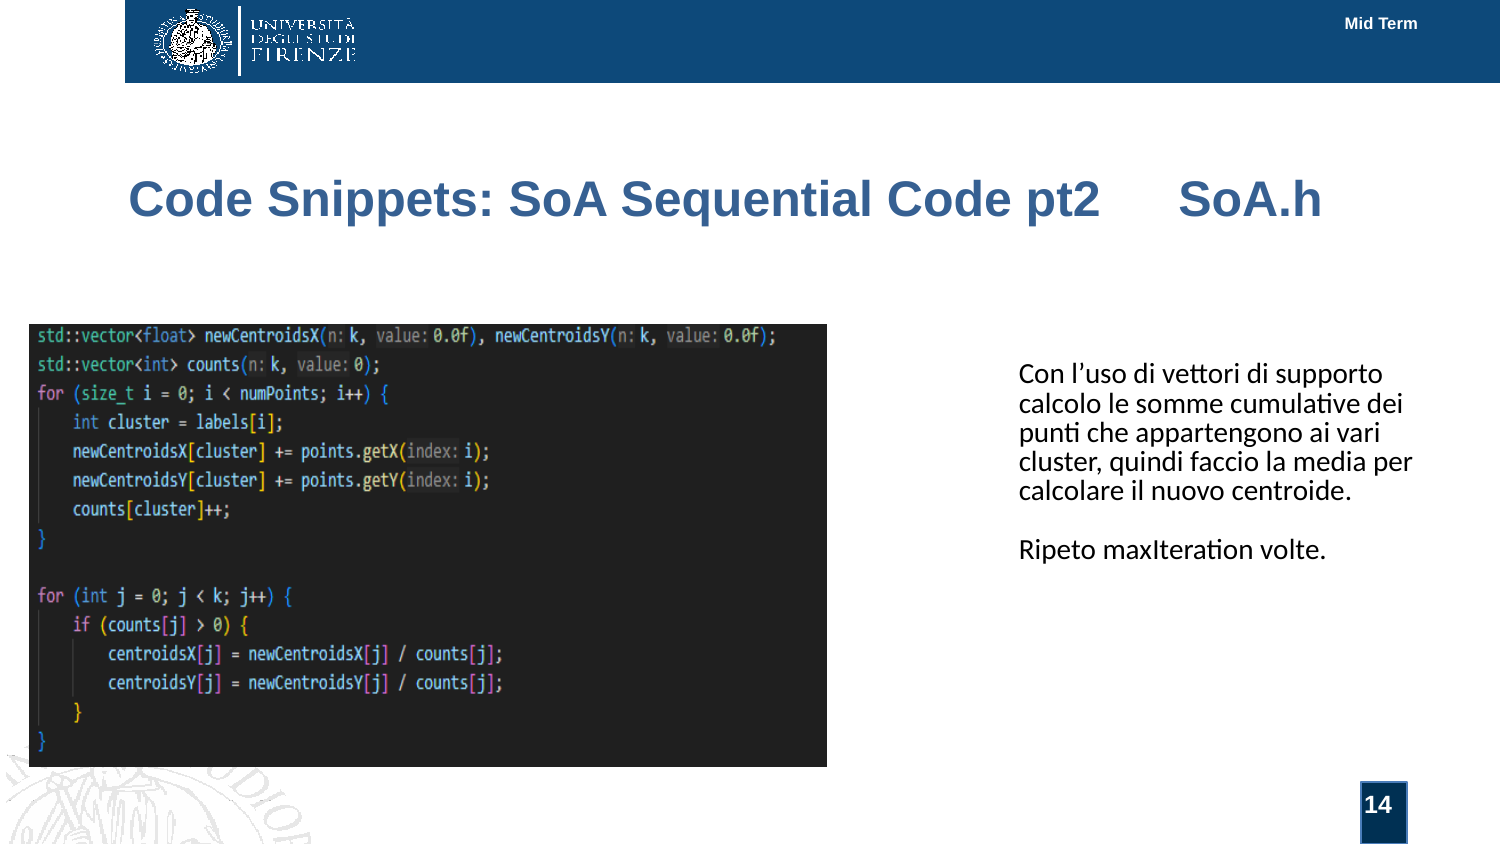

Mid Term
Code Snippets: SoA Sequential Code pt2 	SoA.h
Con l’uso di vettori di supporto calcolo le somme cumulative dei punti che appartengono ai vari cluster, quindi faccio la media per calcolare il nuovo centroide.
Ripeto maxIteration volte.